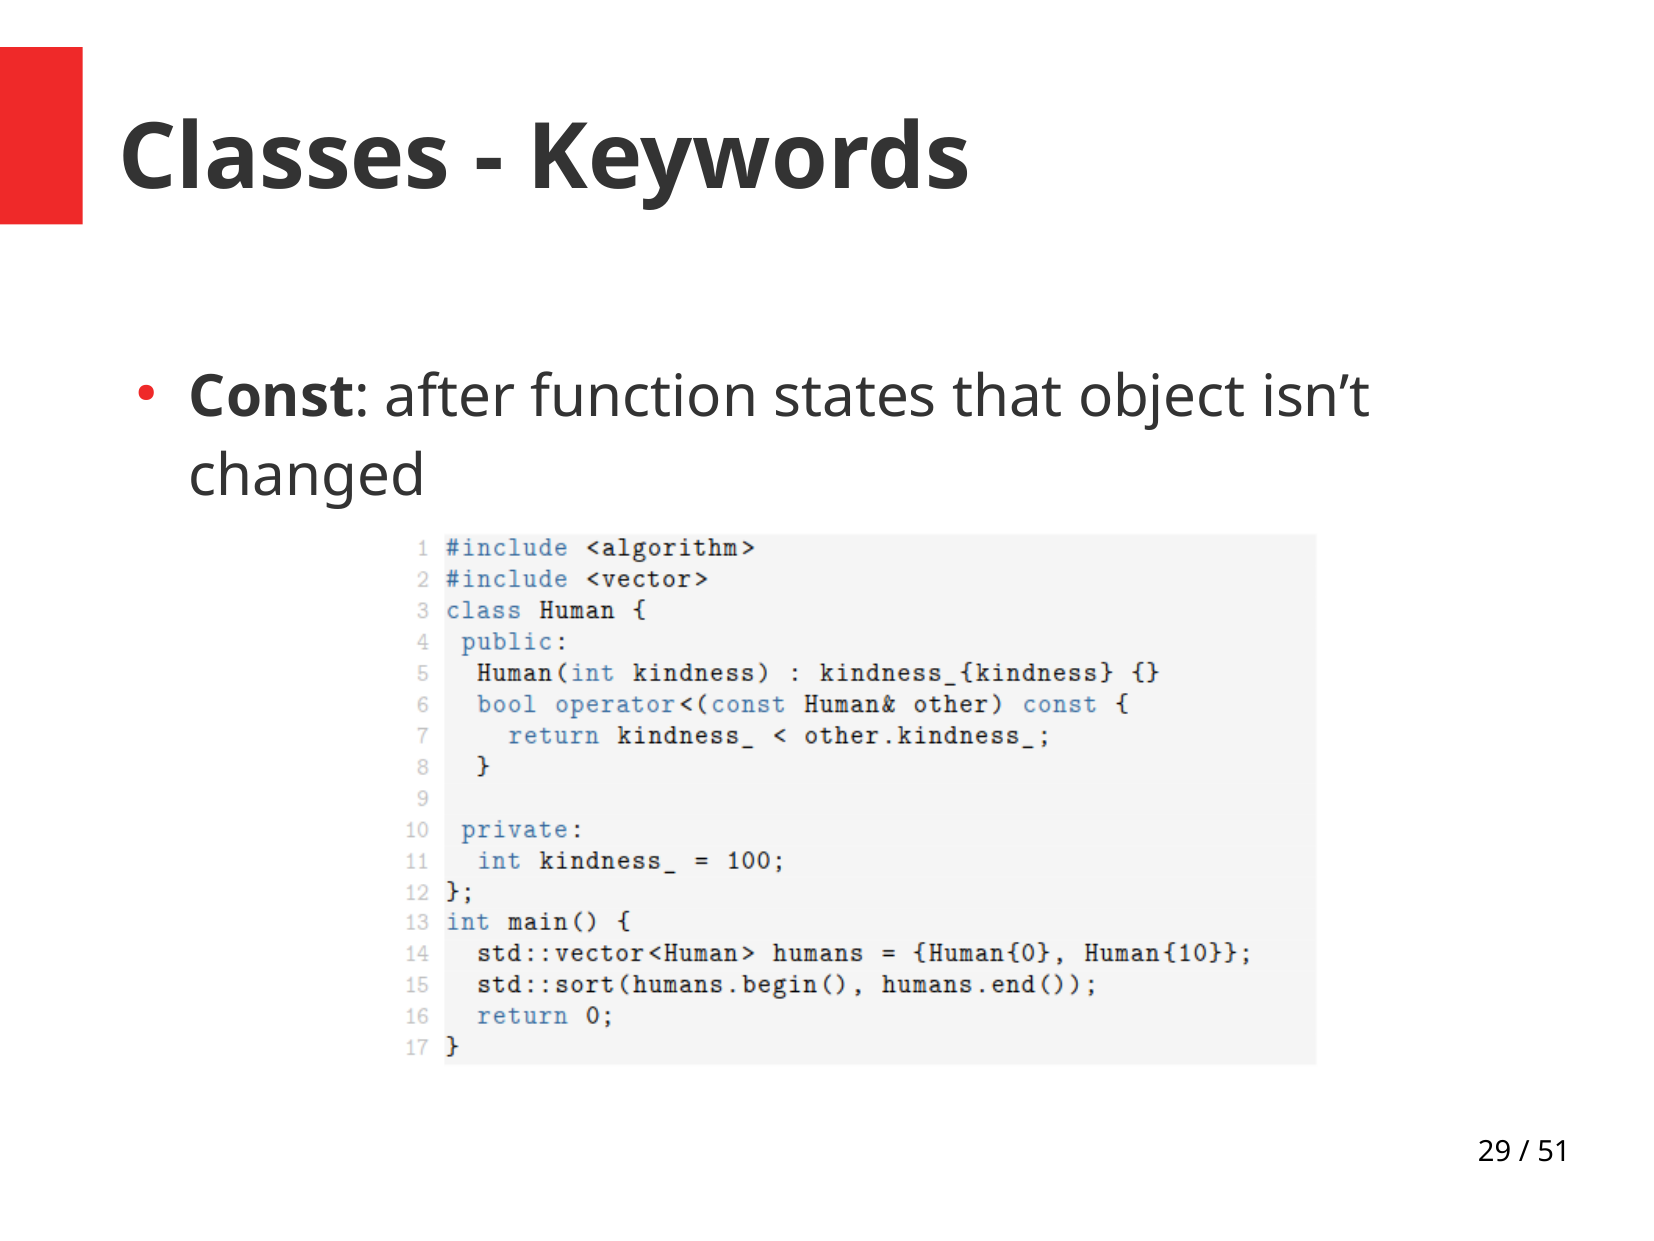

# Classes - Keywords
Const: after function states that object isn’t changed
29